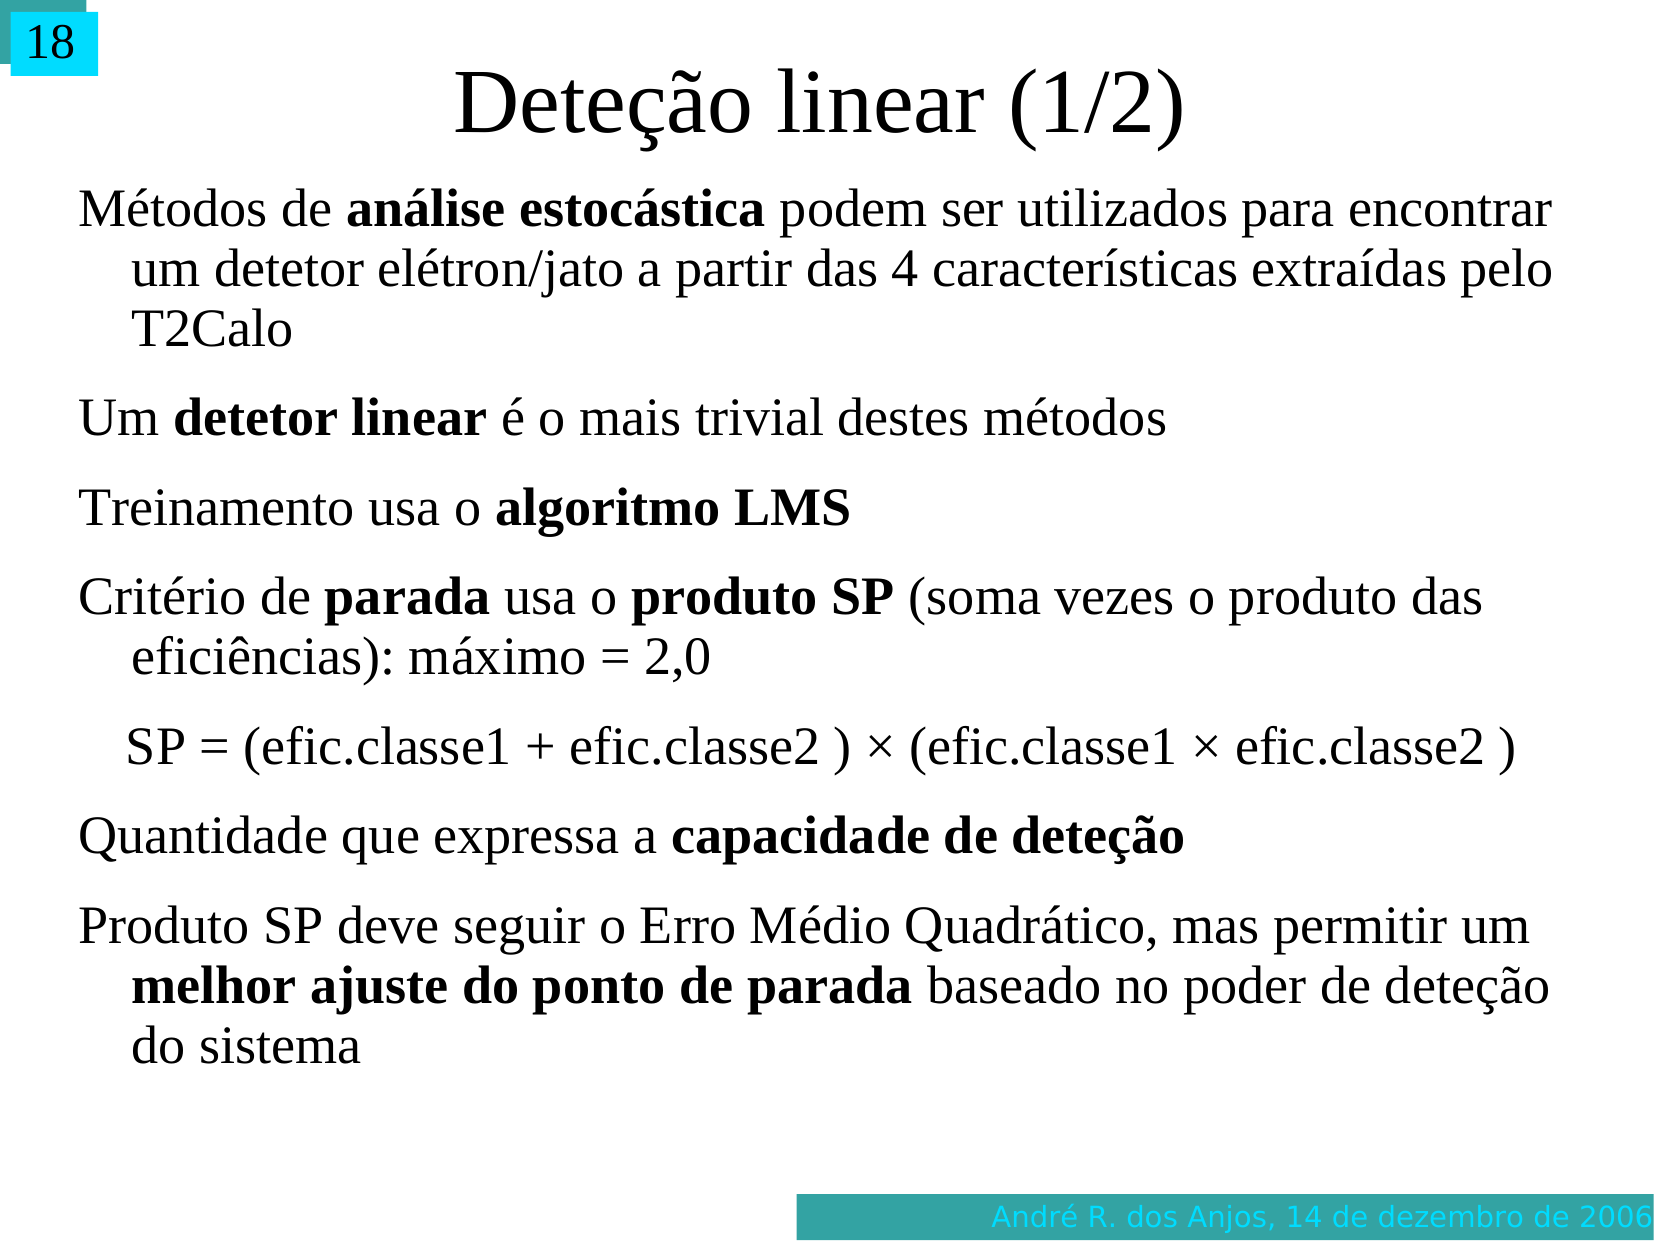

# Deteção linear (1/2)
Métodos de análise estocástica podem ser utilizados para encontrar um detetor elétron/jato a partir das 4 características extraídas pelo T2Calo
Um detetor linear é o mais trivial destes métodos
Treinamento usa o algoritmo LMS
Critério de parada usa o produto SP (soma vezes o produto das eficiências): máximo = 2,0
SP = (efic.classe1 + efic.classe2 ) × (efic.classe1 × efic.classe2 )
Quantidade que expressa a capacidade de deteção
Produto SP deve seguir o Erro Médio Quadrático, mas permitir um melhor ajuste do ponto de parada baseado no poder de deteção do sistema